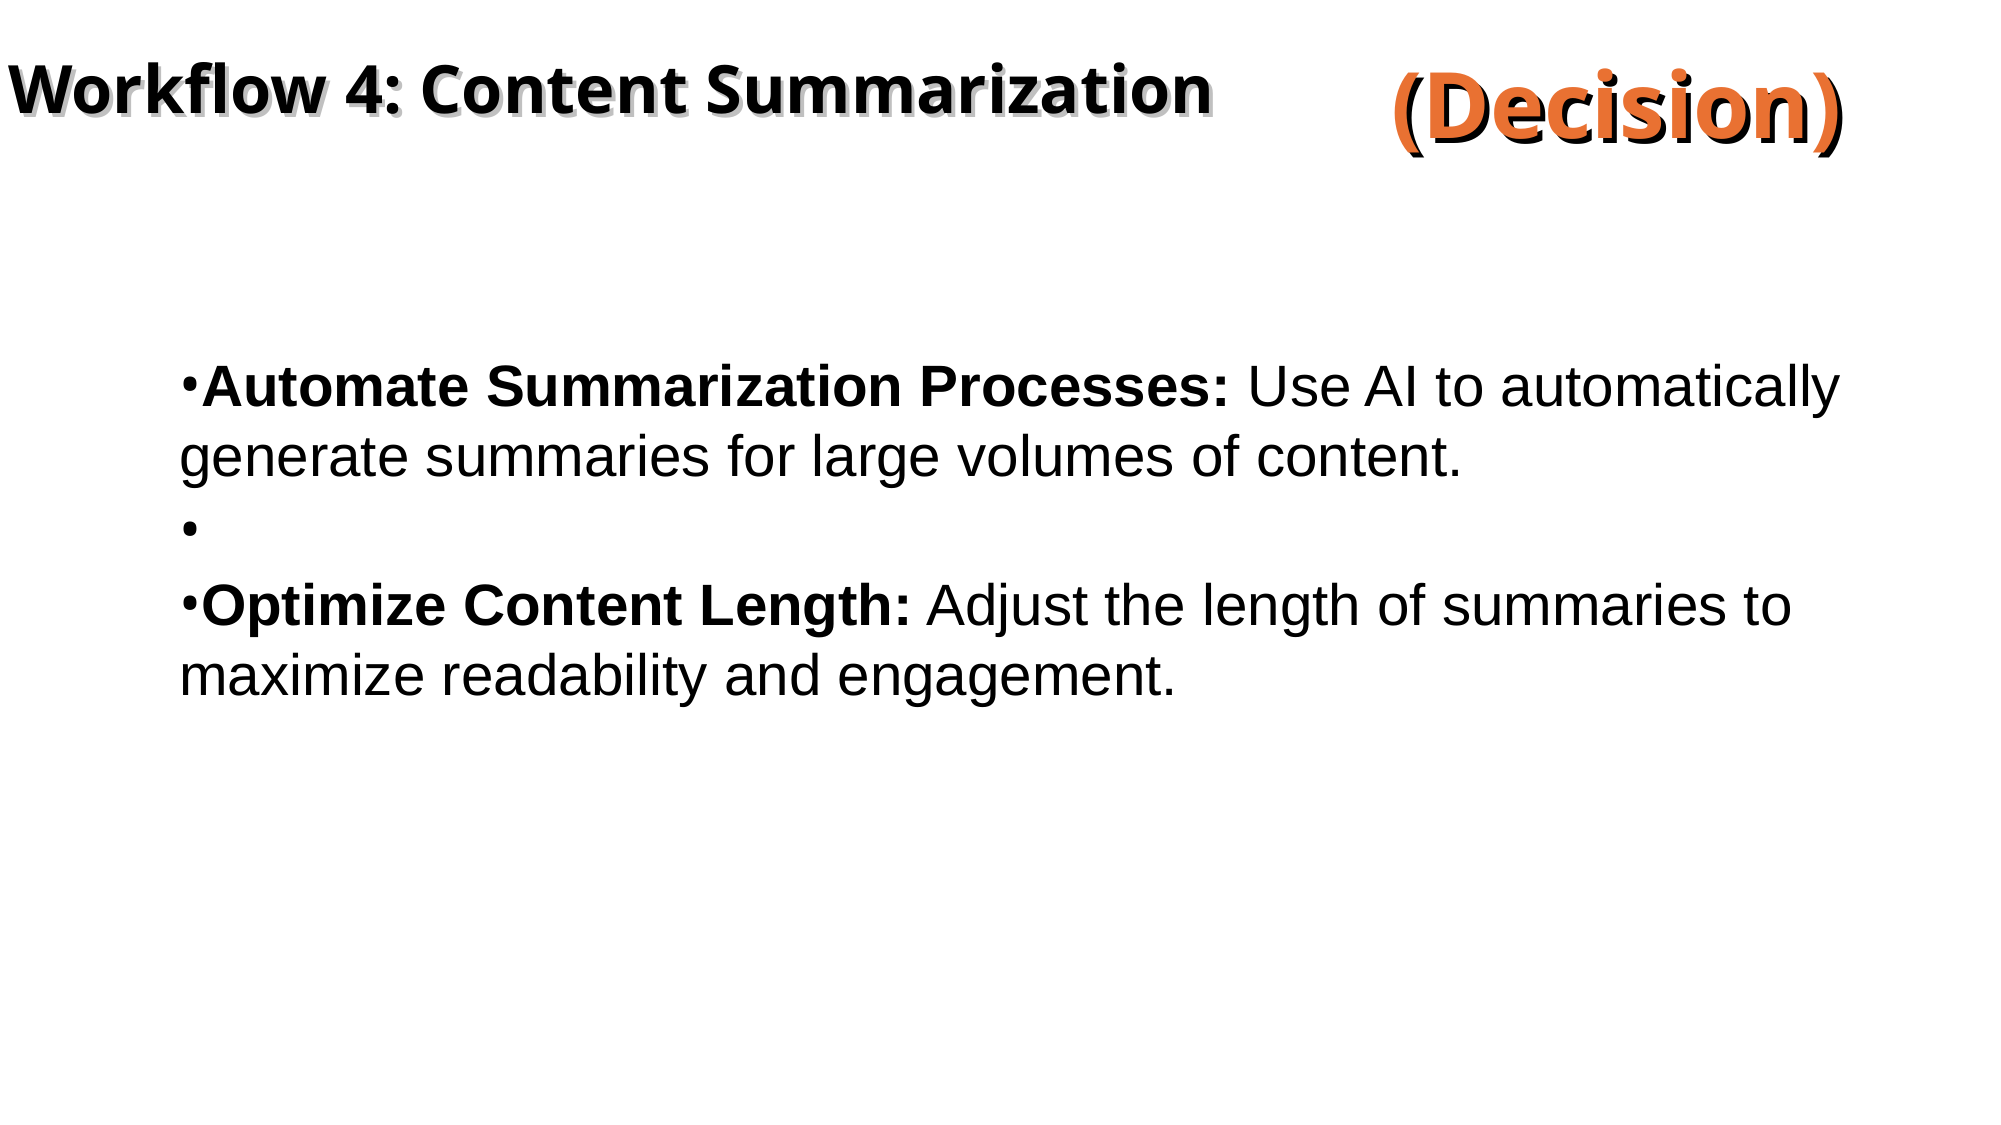

Workflow 4: Content Summarization
(Decision)
Automate Summarization Processes: Use AI to automatically generate summaries for large volumes of content.
Optimize Content Length: Adjust the length of summaries to maximize readability and engagement.